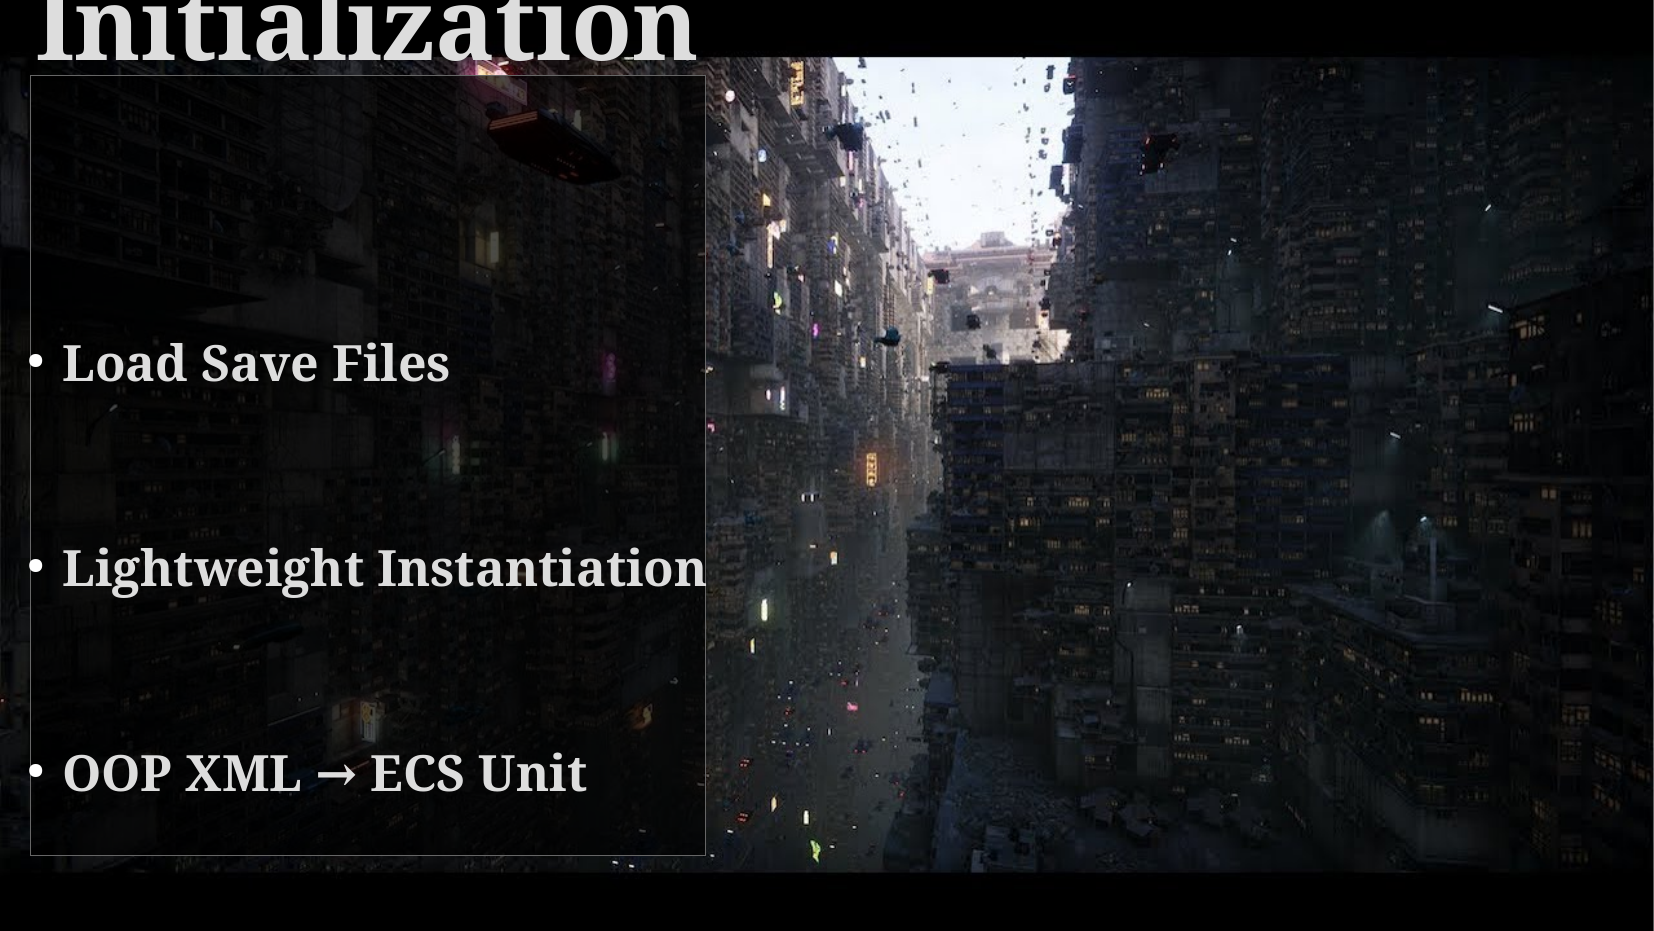

Initialization
Load Save Files
Lightweight Instantiation
OOP XML → ECS Unit